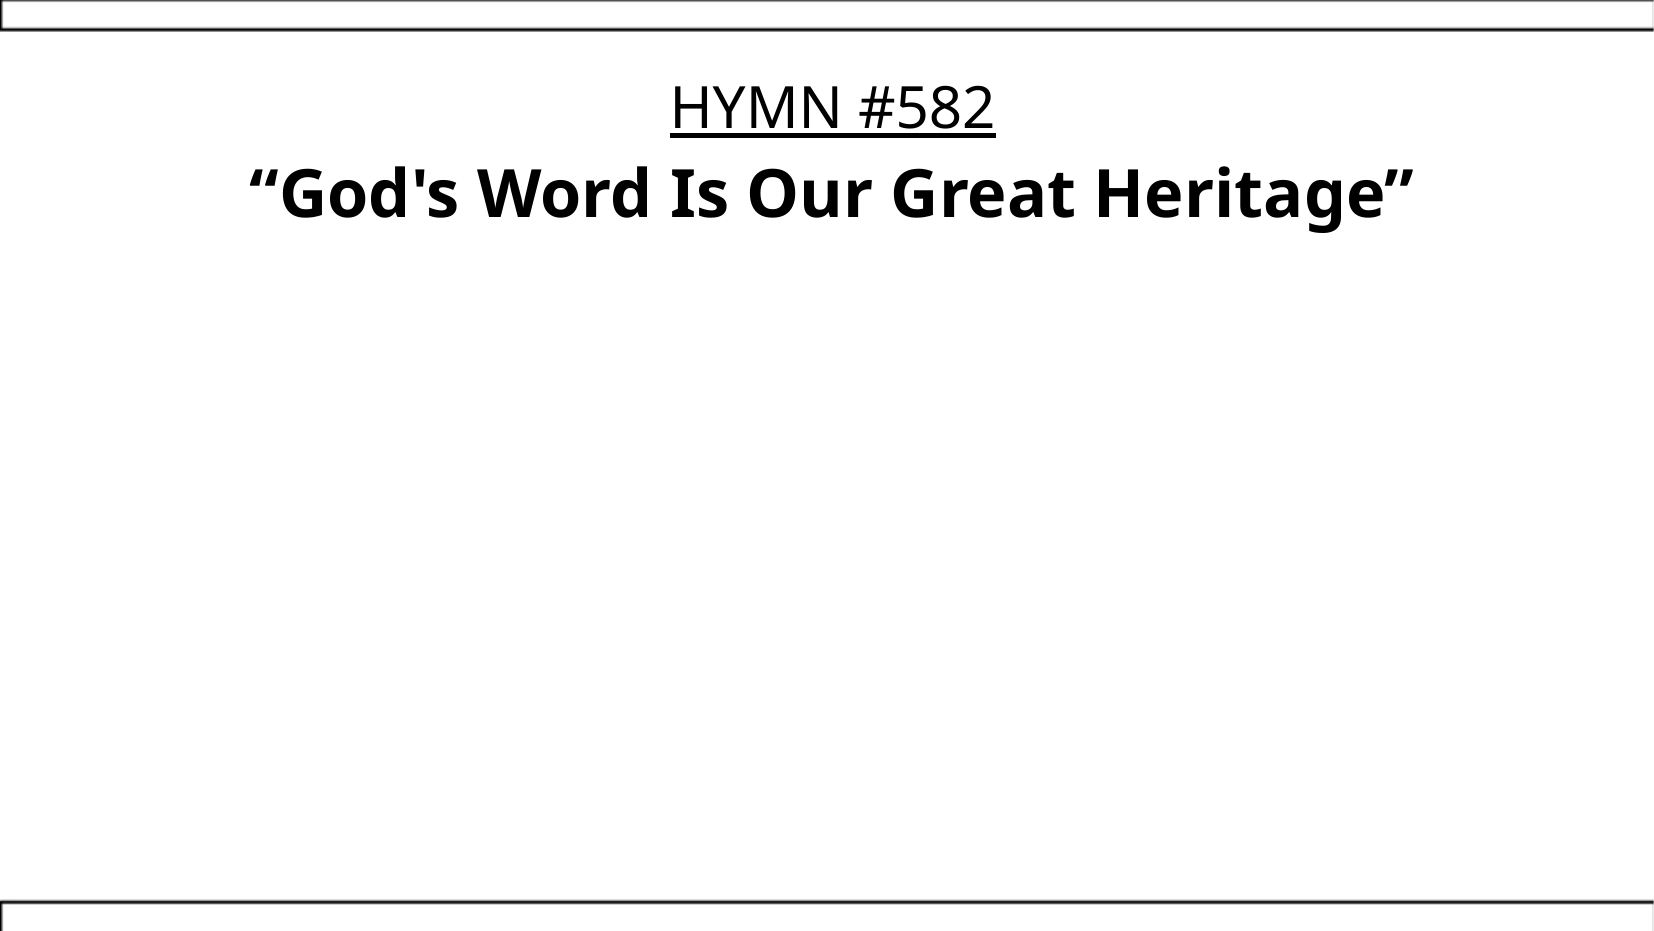

HYMN #582
“God's Word Is Our Great Heritage”